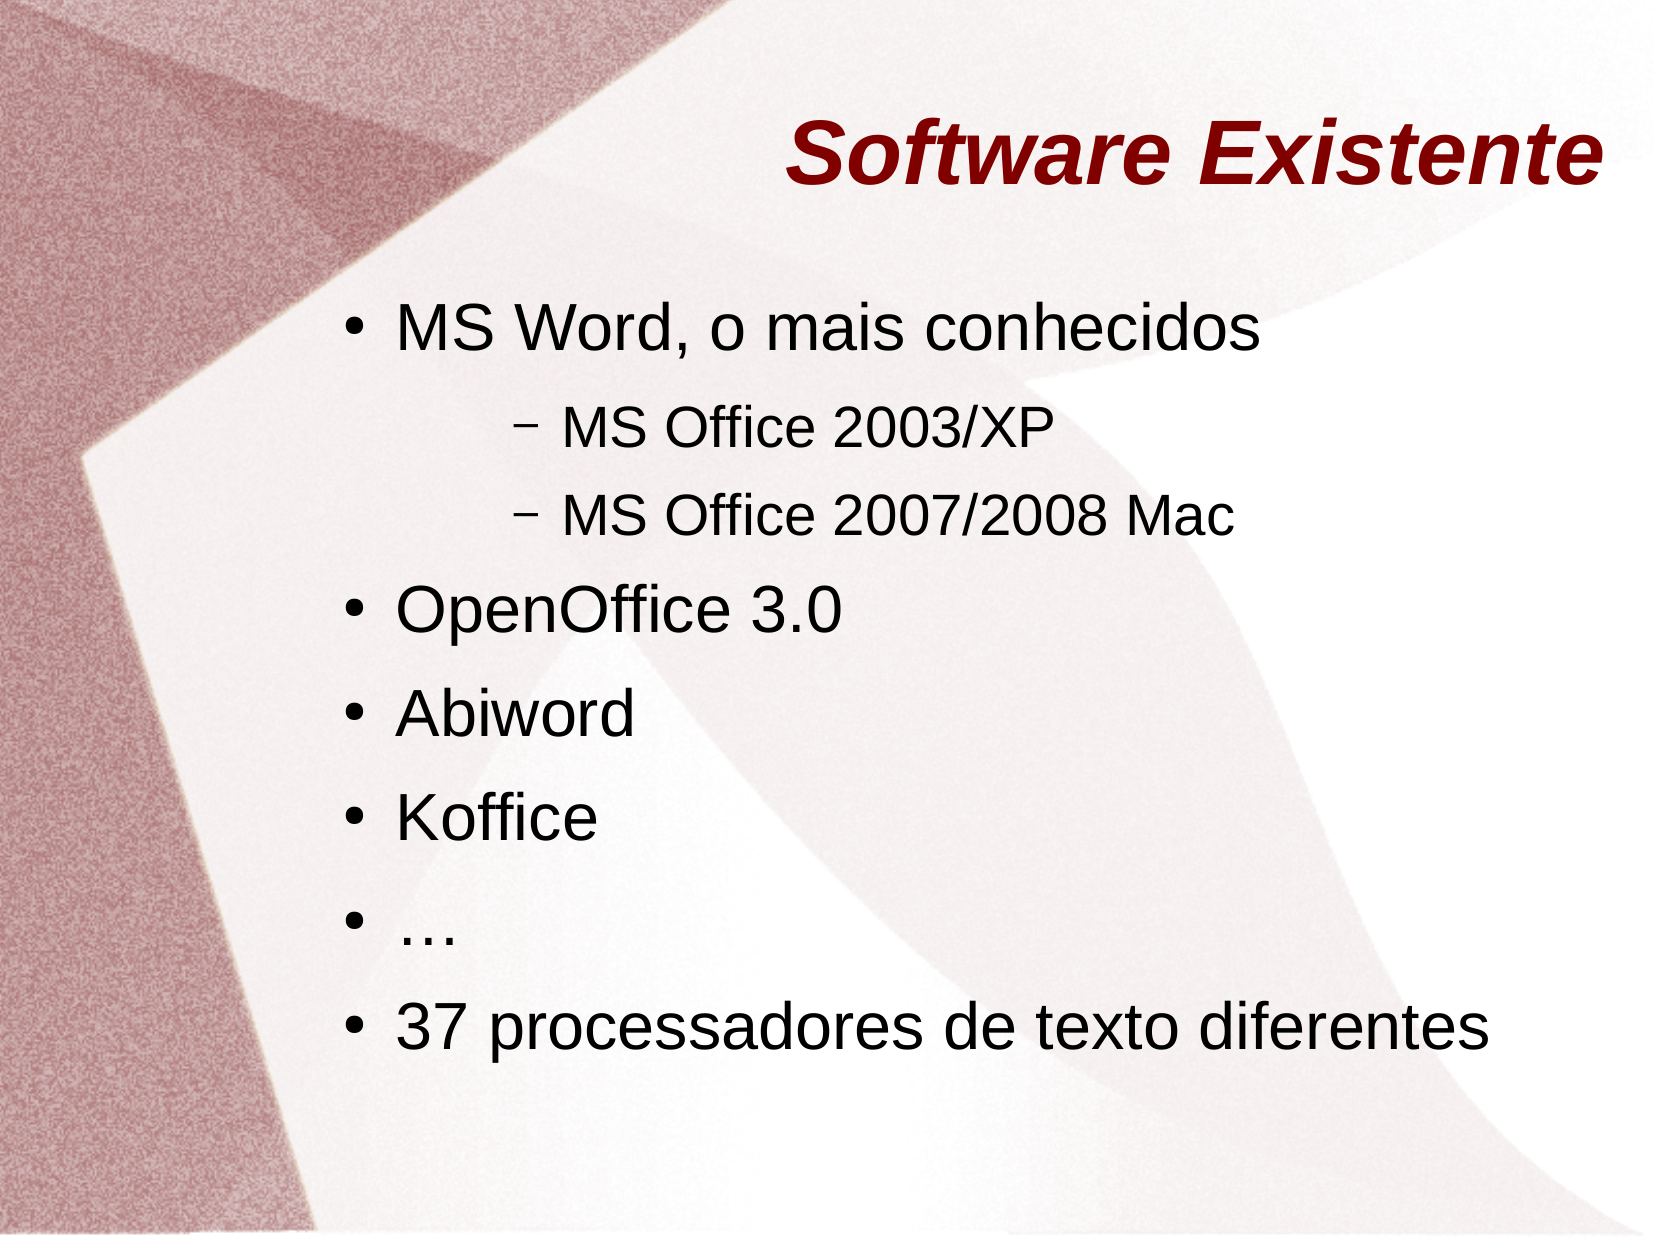

# Software Existente
MS Word, o mais conhecidos
MS Office 2003/XP
MS Office 2007/2008 Mac
OpenOffice 3.0
Abiword
Koffice
…
37 processadores de texto diferentes